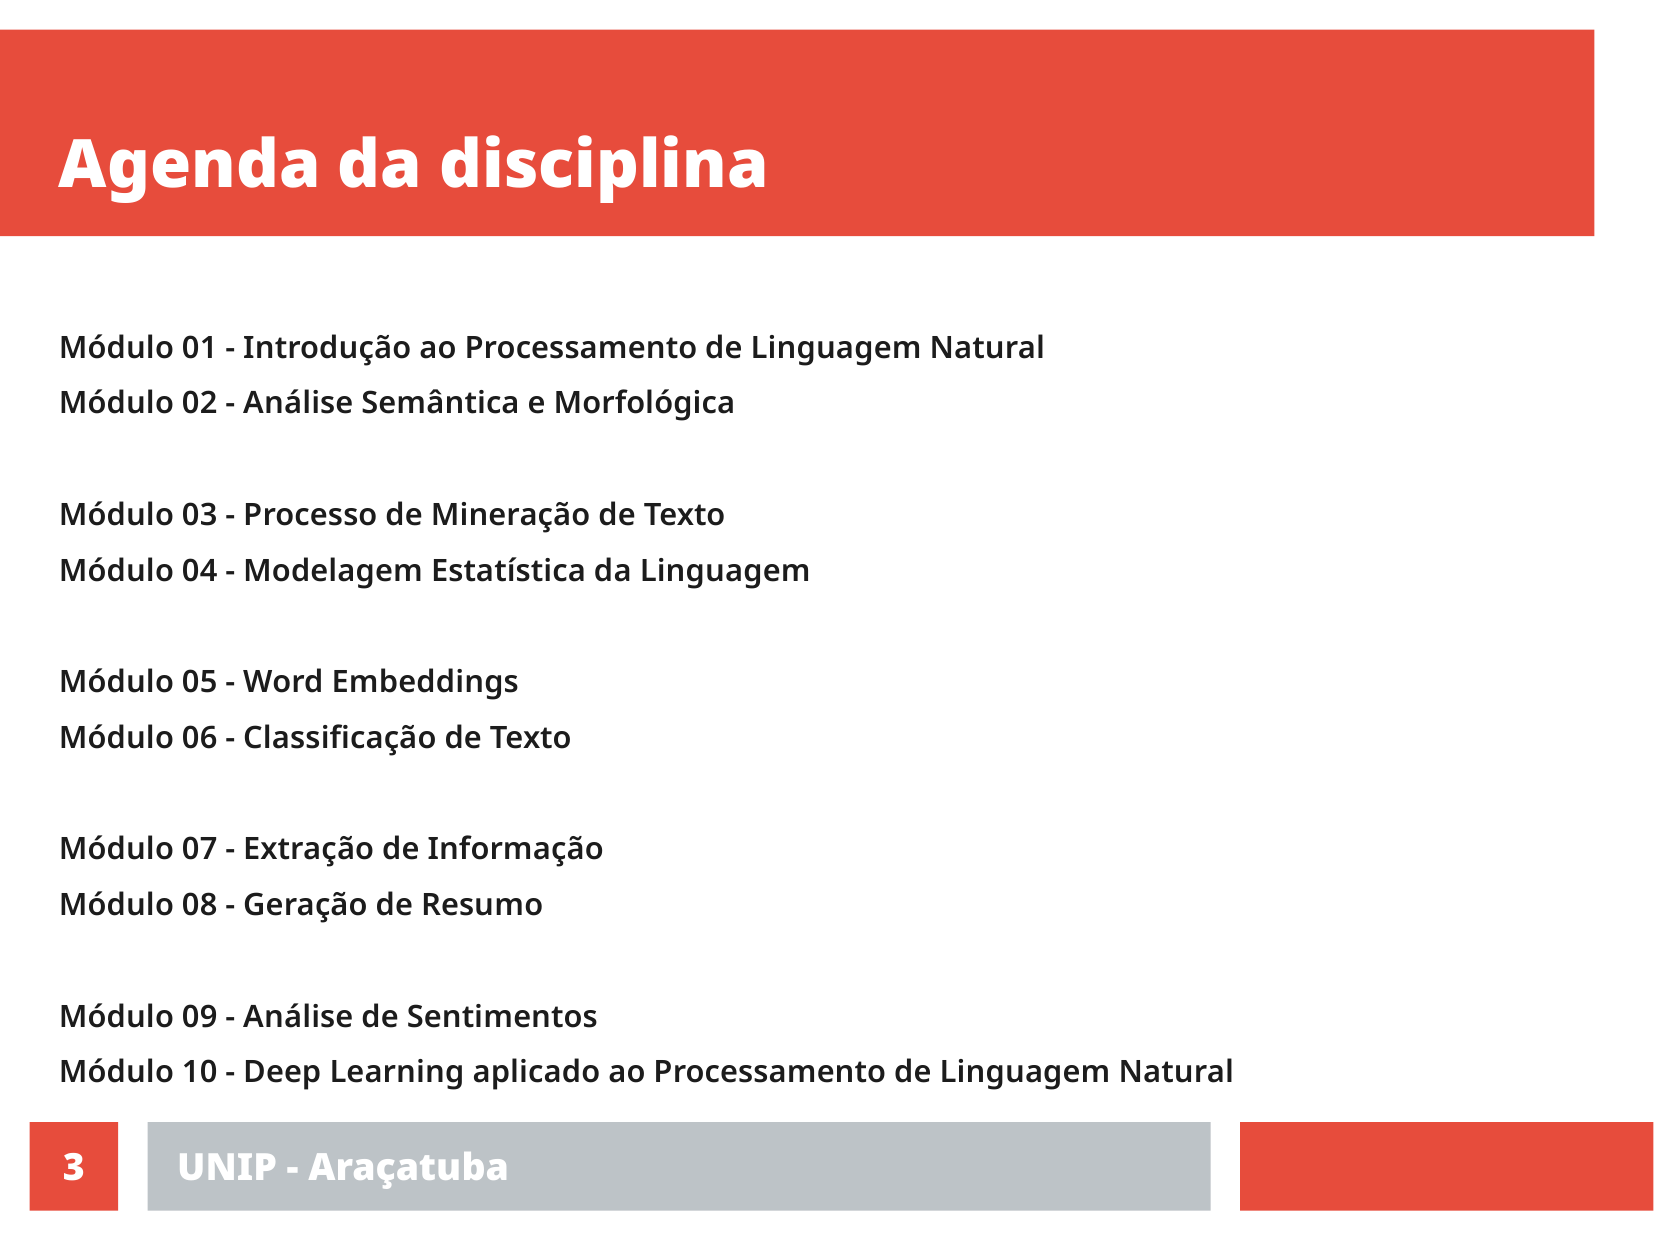

# Agenda da disciplina
Módulo 01 - Introdução ao Processamento de Linguagem Natural
Módulo 02 - Análise Semântica e Morfológica
Módulo 03 - Processo de Mineração de Texto
Módulo 04 - Modelagem Estatística da Linguagem
Módulo 05 - Word Embeddings
Módulo 06 - Classificação de Texto
Módulo 07 - Extração de Informação
Módulo 08 - Geração de Resumo
Módulo 09 - Análise de Sentimentos
Módulo 10 - Deep Learning aplicado ao Processamento de Linguagem Natural
3
UNIP - Araçatuba